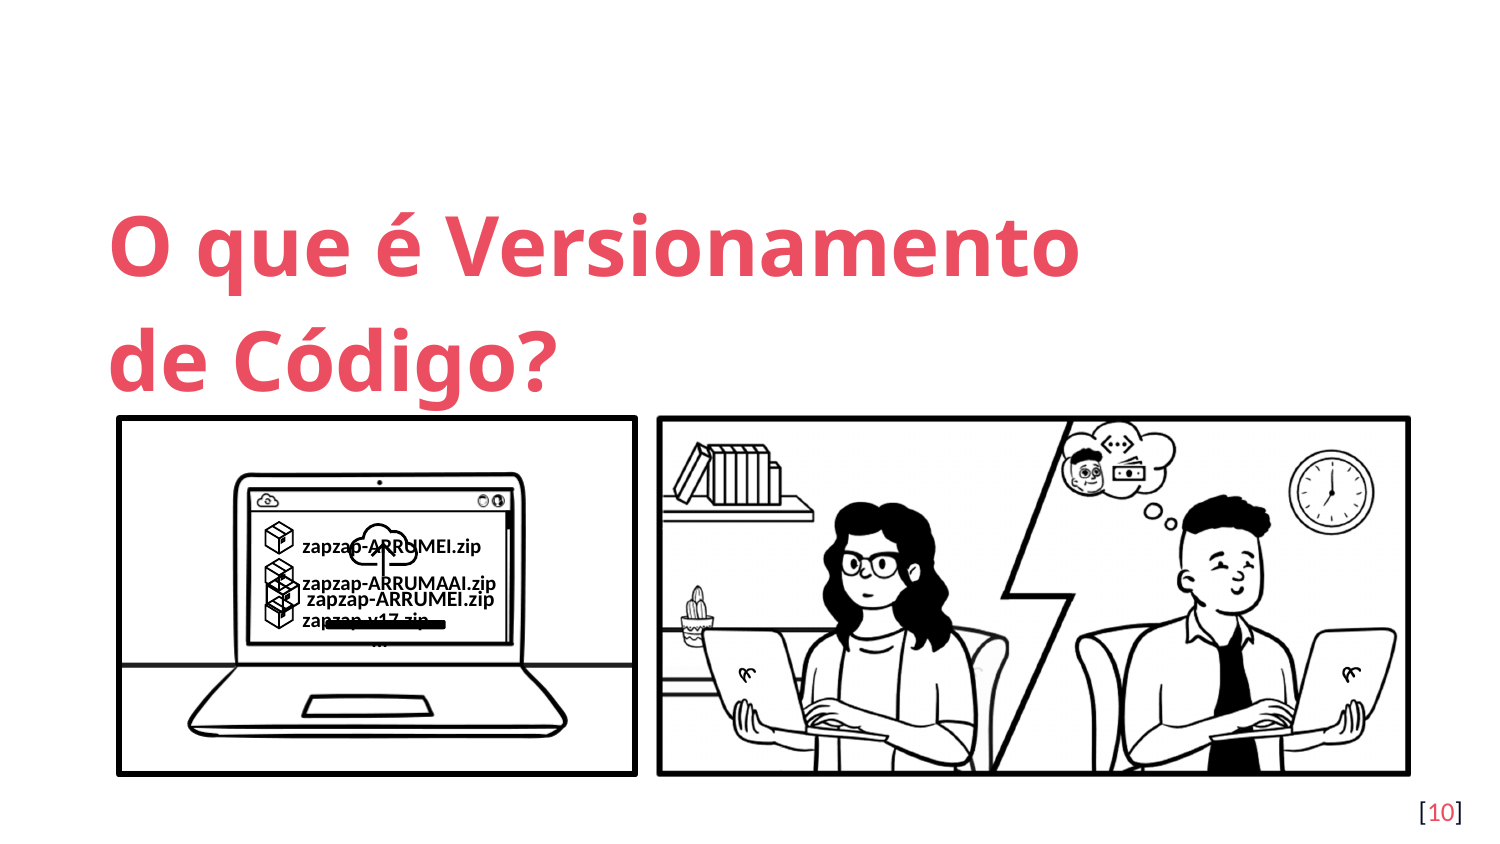

O que é Versionamento de Código?
zapzap-ARRUMEI.zip
zapzap-ARRUMAAI.zip
zapzap-v17.zip
...
zapzap-ARRUMEI.zip